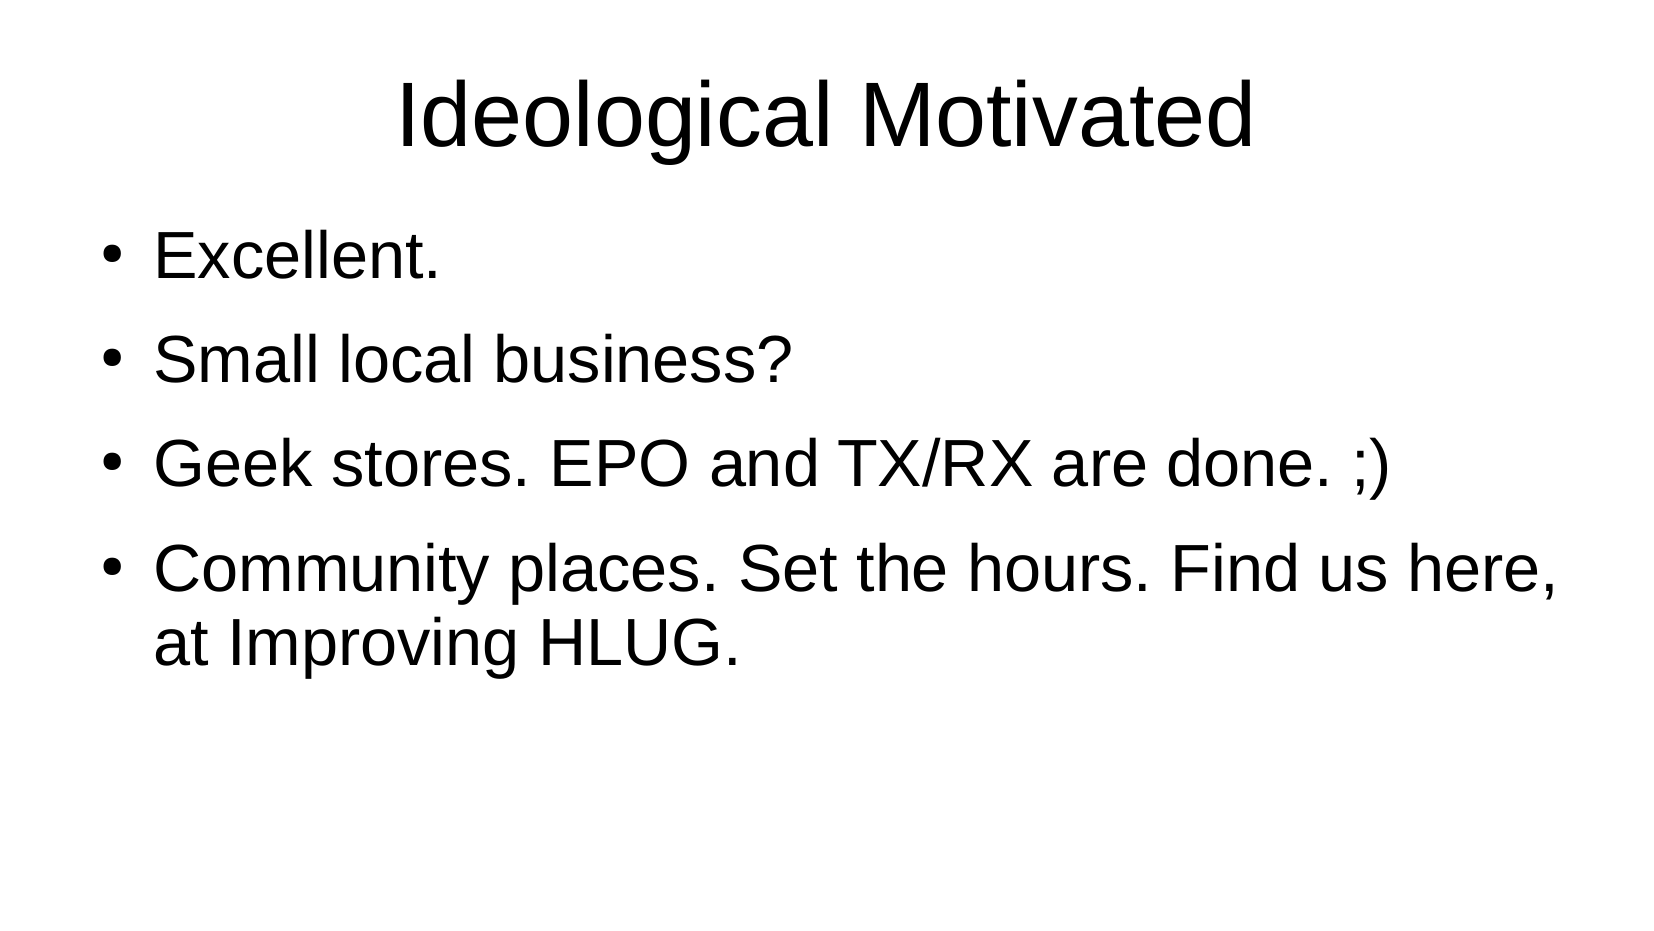

# Ideological Motivated
Excellent.
Small local business?
Geek stores. EPO and TX/RX are done. ;)
Community places. Set the hours. Find us here, at Improving HLUG.